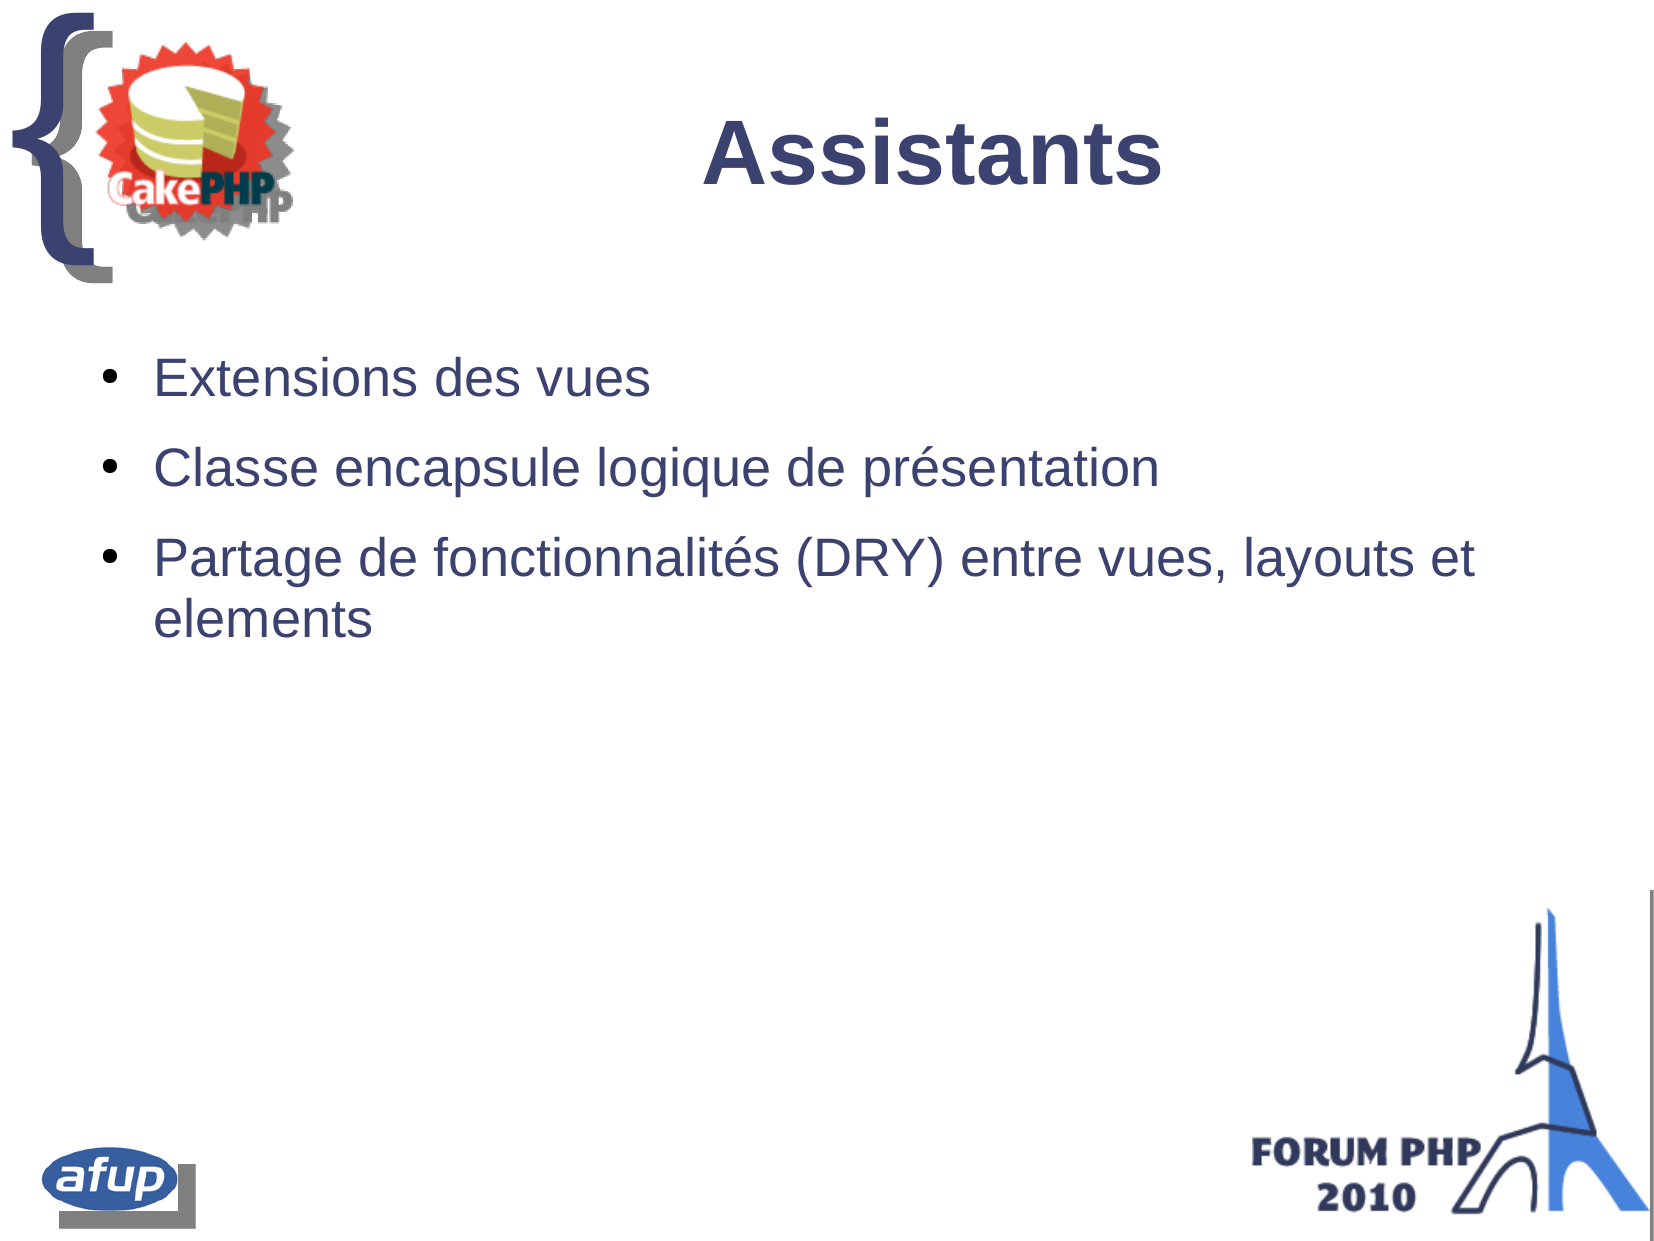

# Assistants
Extensions des vues
Classe encapsule logique de présentation
Partage de fonctionnalités (DRY) entre vues, layouts et elements